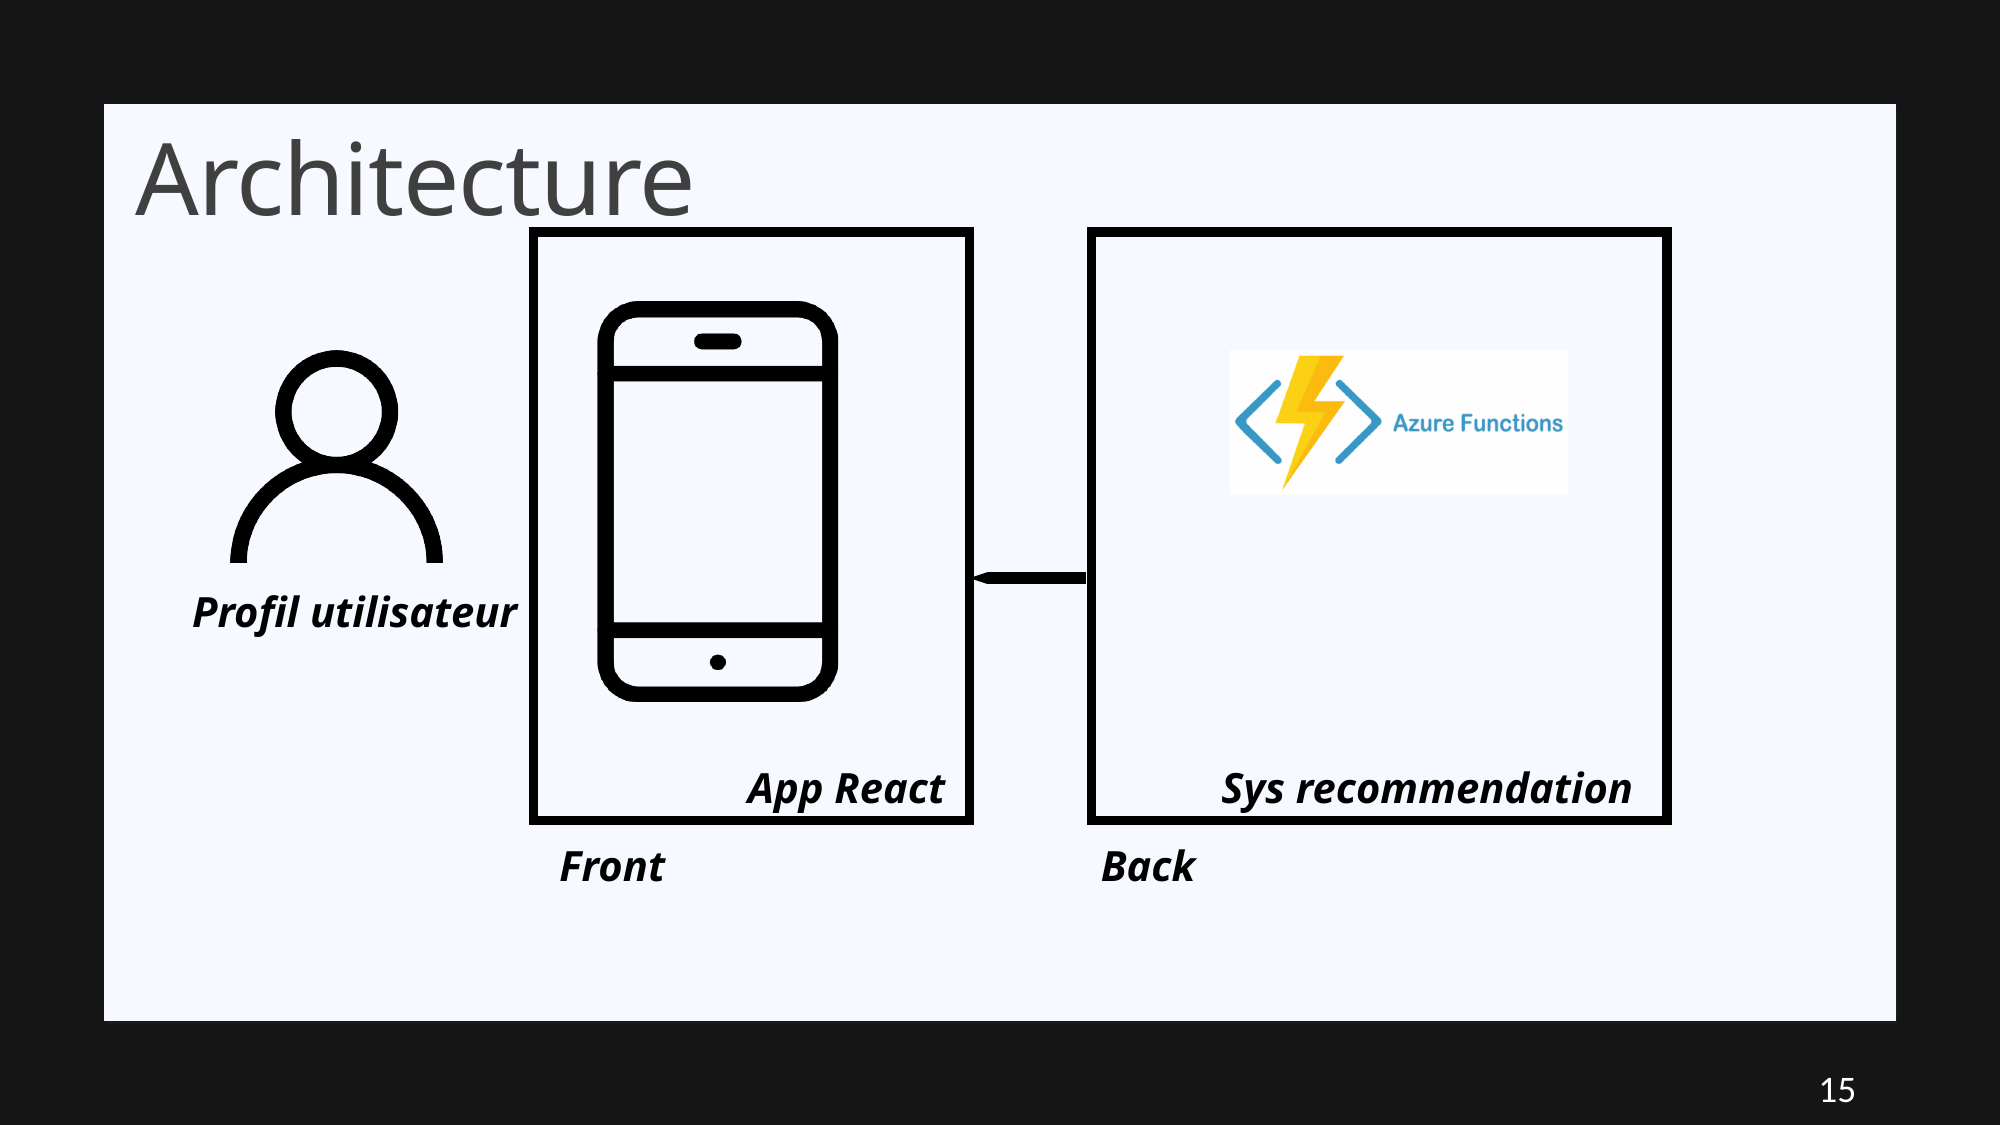

# Architecture
Profil utilisateur
App React
Sys recommendation
Front
Back